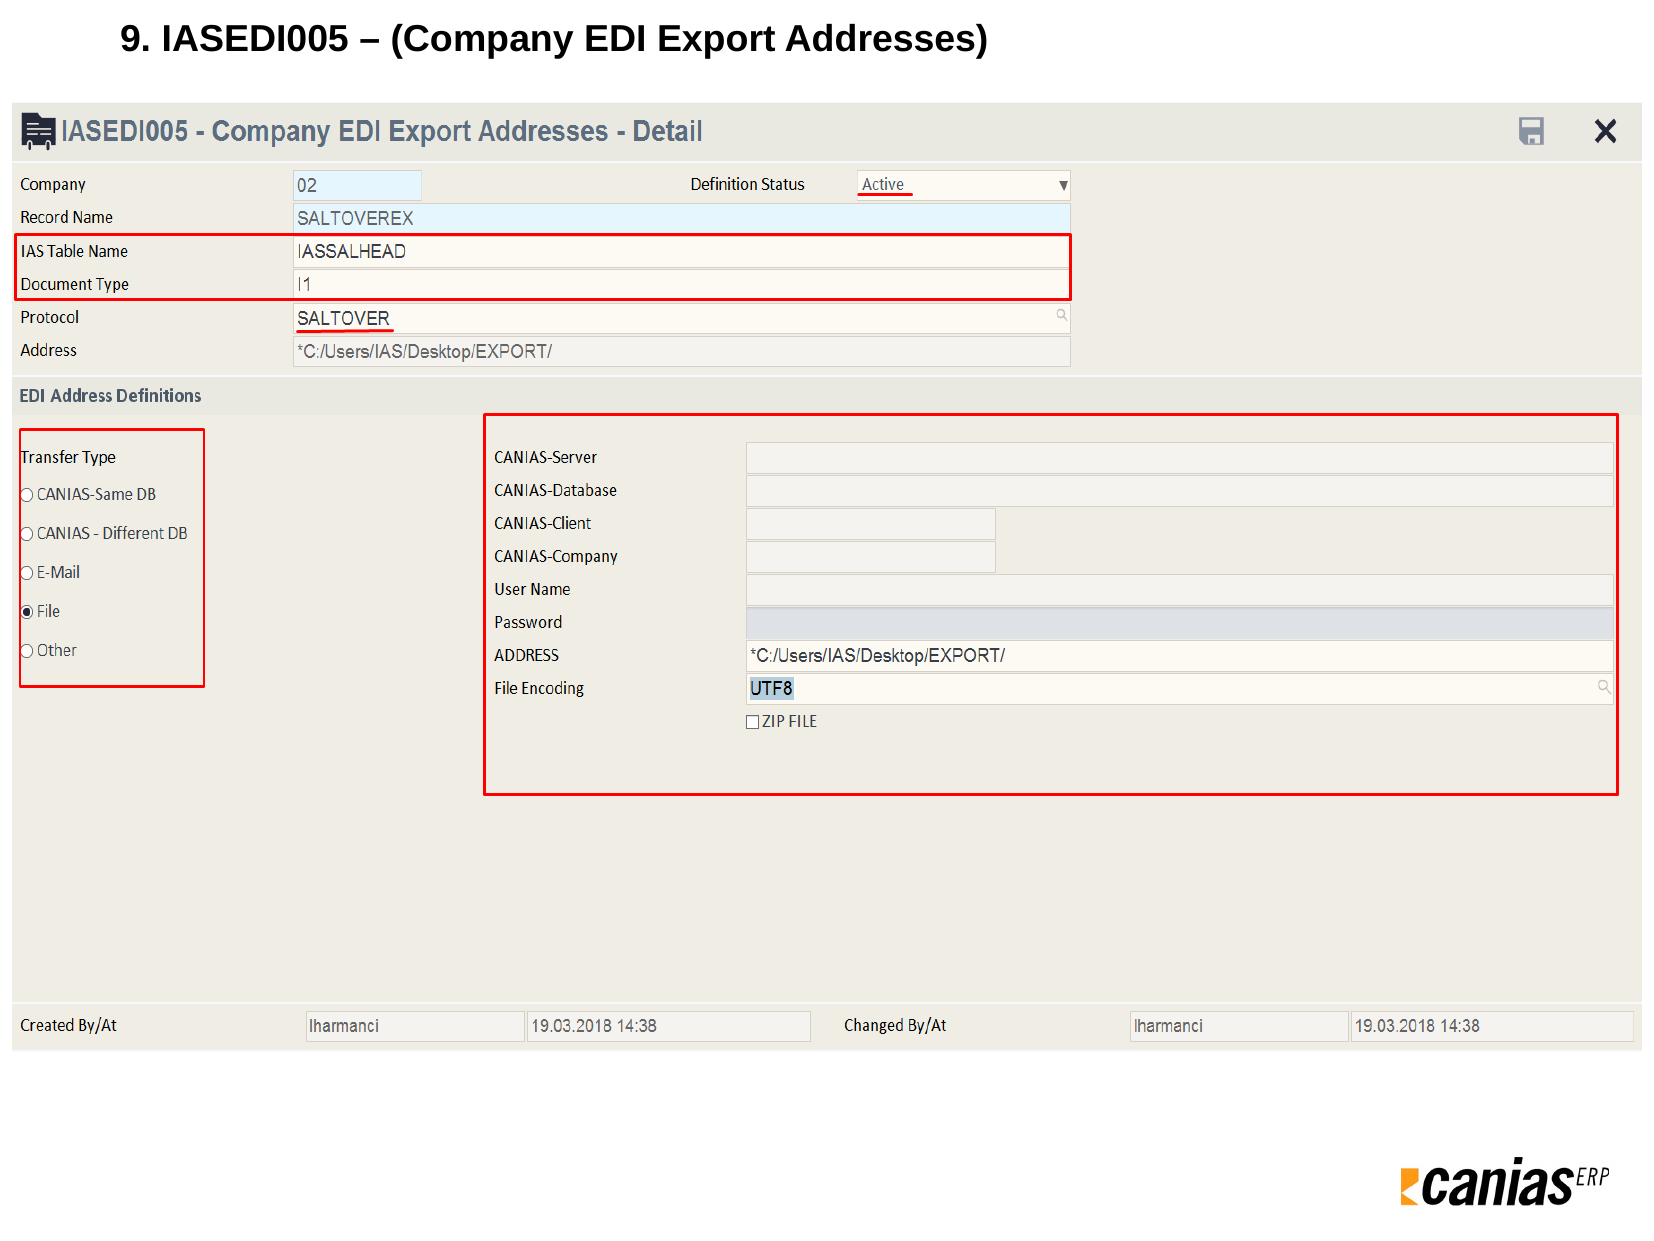

9. IASEDI005 – (Company EDI Export Addresses)